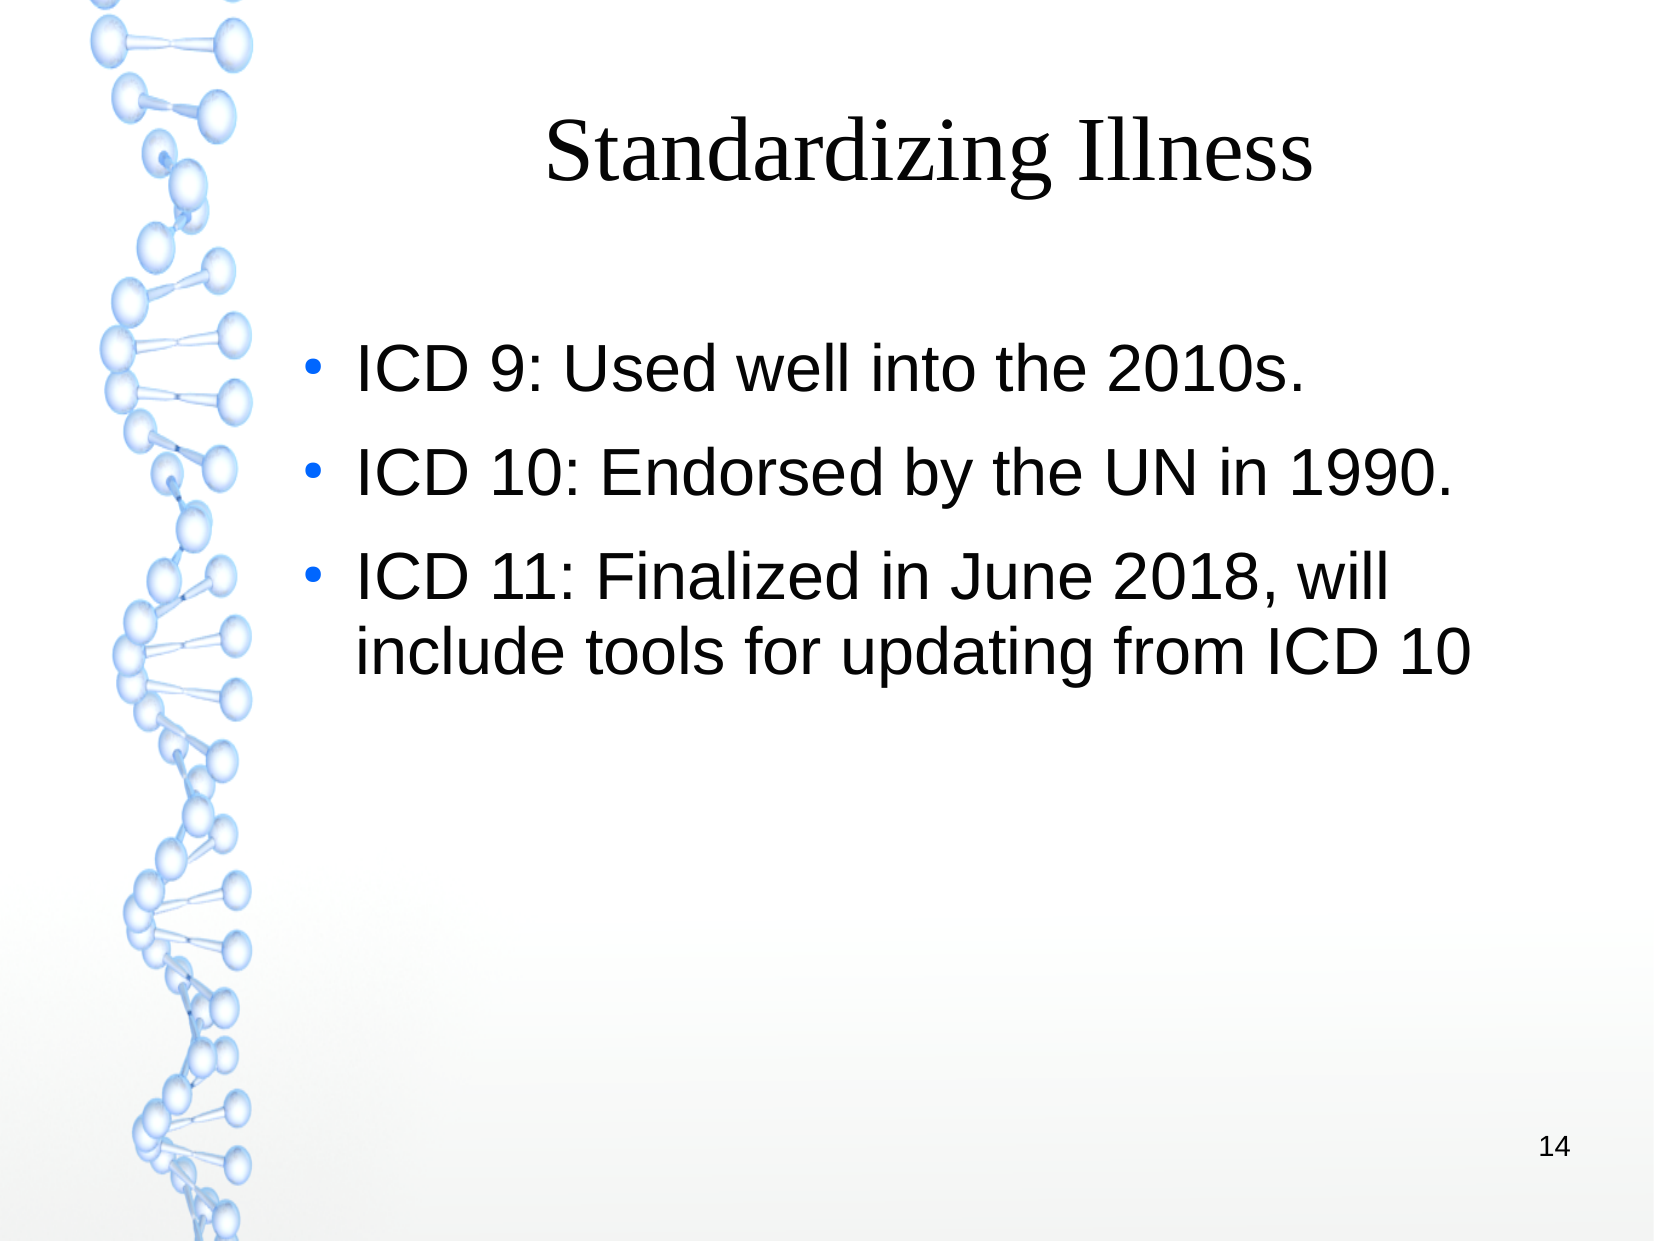

# Standardizing Illness
ICD 9: Used well into the 2010s.
ICD 10: Endorsed by the UN in 1990.
ICD 11: Finalized in June 2018, will include tools for updating from ICD 10
14